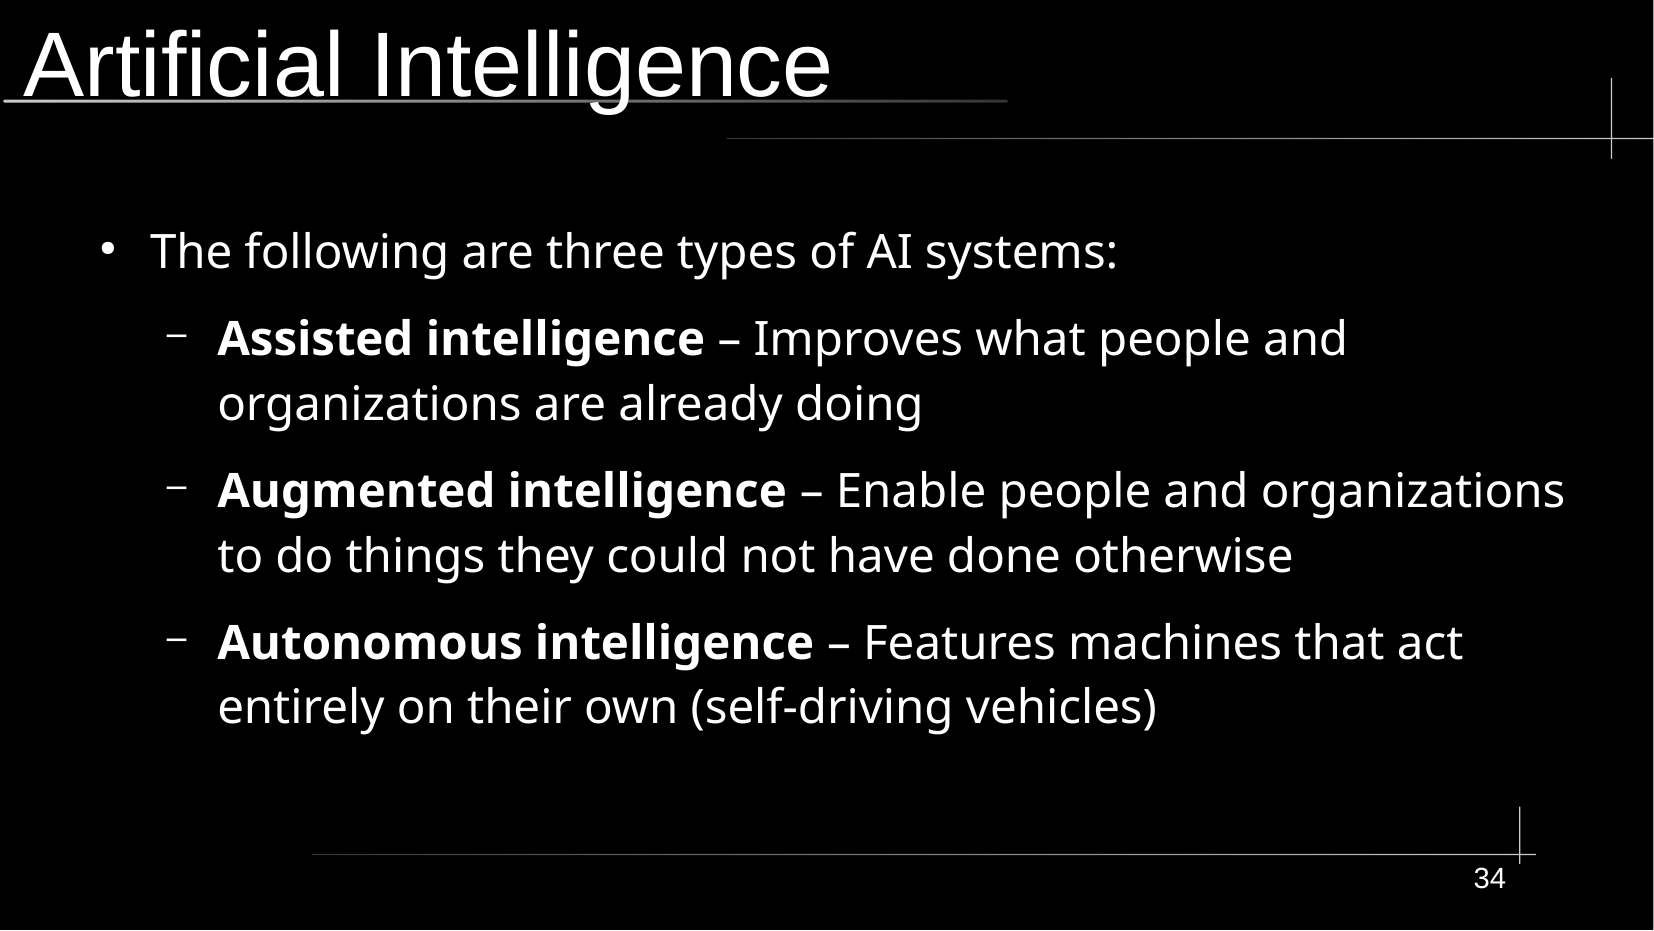

# Artificial Intelligence
The following are three types of AI systems:
Assisted intelligence – Improves what people and organizations are already doing
Augmented intelligence – Enable people and organizations to do things they could not have done otherwise
Autonomous intelligence – Features machines that act entirely on their own (self-driving vehicles)
34